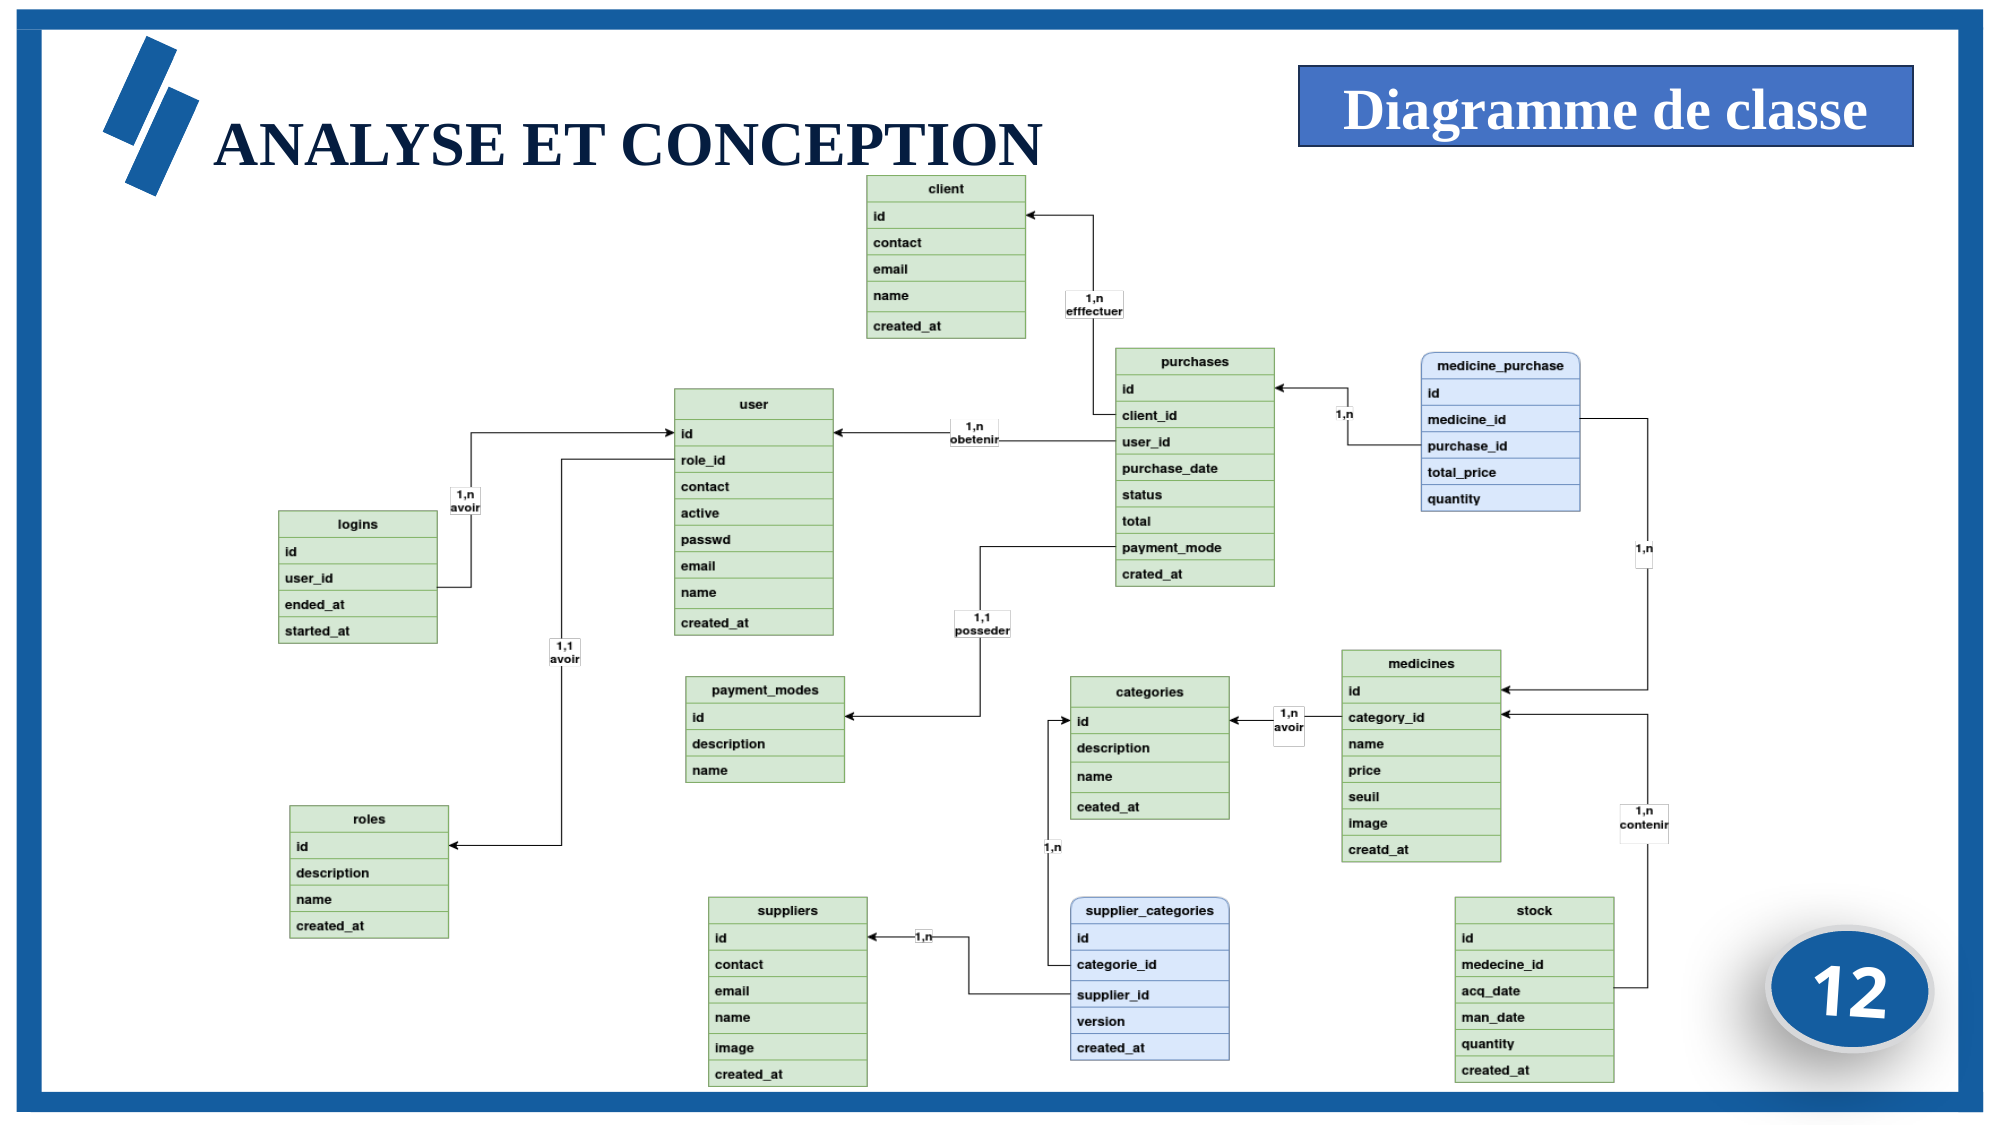

Diagramme de classe
ANALYSE ET CONCEPTION
12